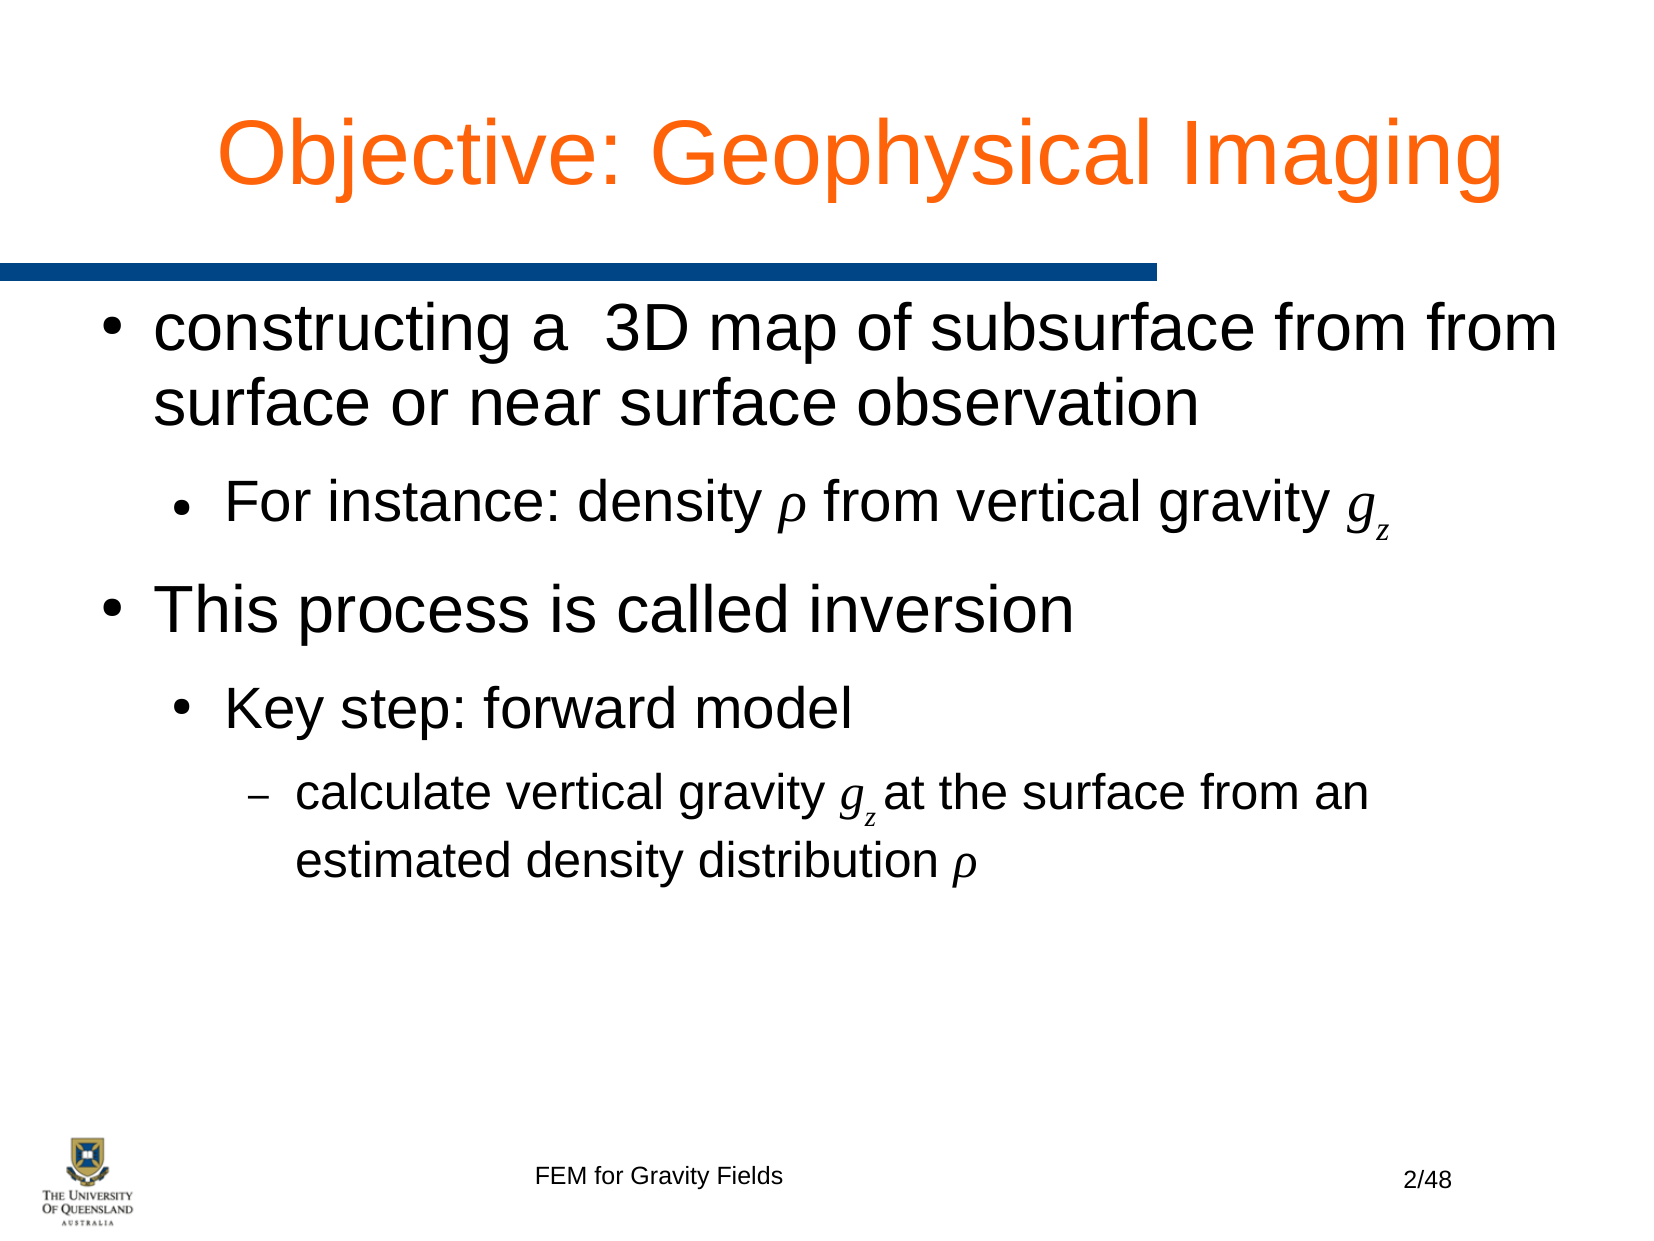

# Objective: Geophysical Imaging
constructing a 3D map of subsurface from from surface or near surface observation
For instance: density ρ from vertical gravity gz
This process is called inversion
Key step: forward model
calculate vertical gravity gz at the surface from an estimated density distribution ρ